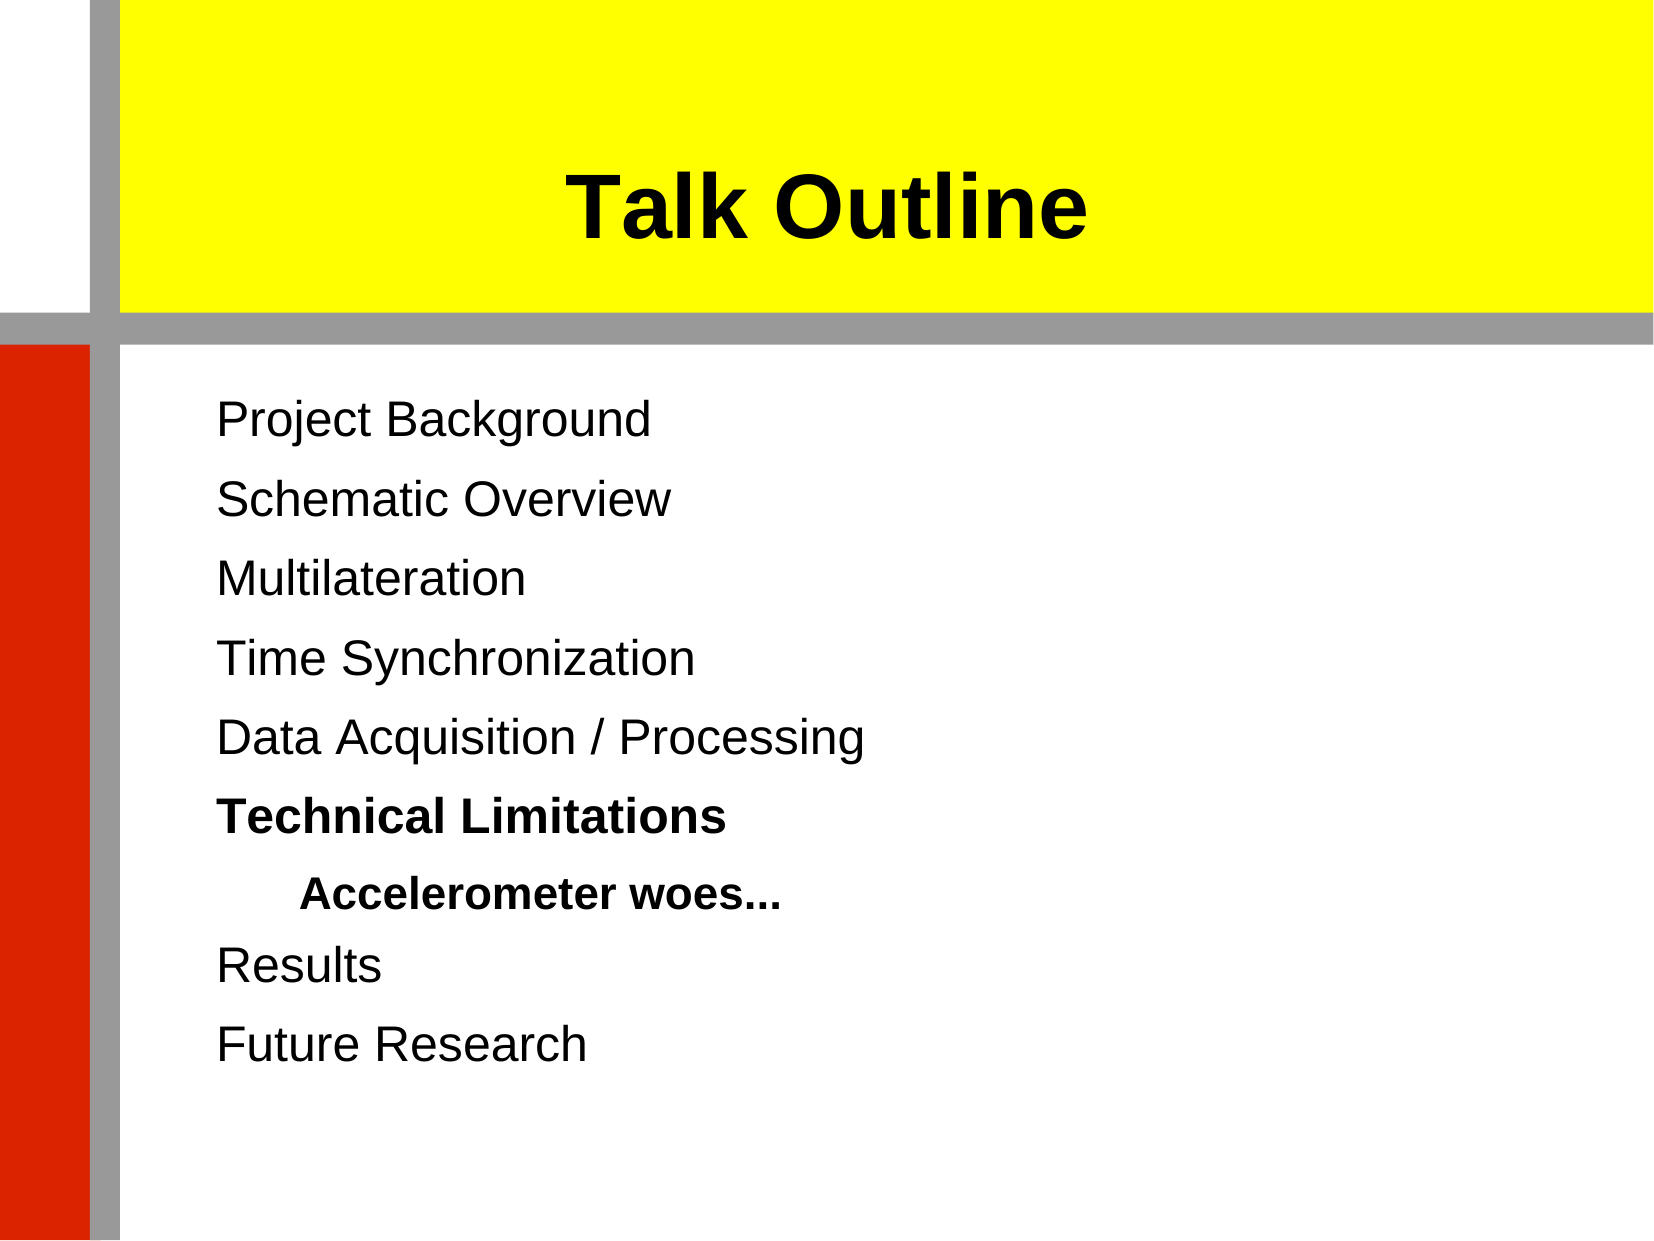

# Talk Outline
Project Background
Schematic Overview
Multilateration
Time Synchronization
Data Acquisition / Processing
Technical Limitations
Accelerometer woes...
Results
Future Research